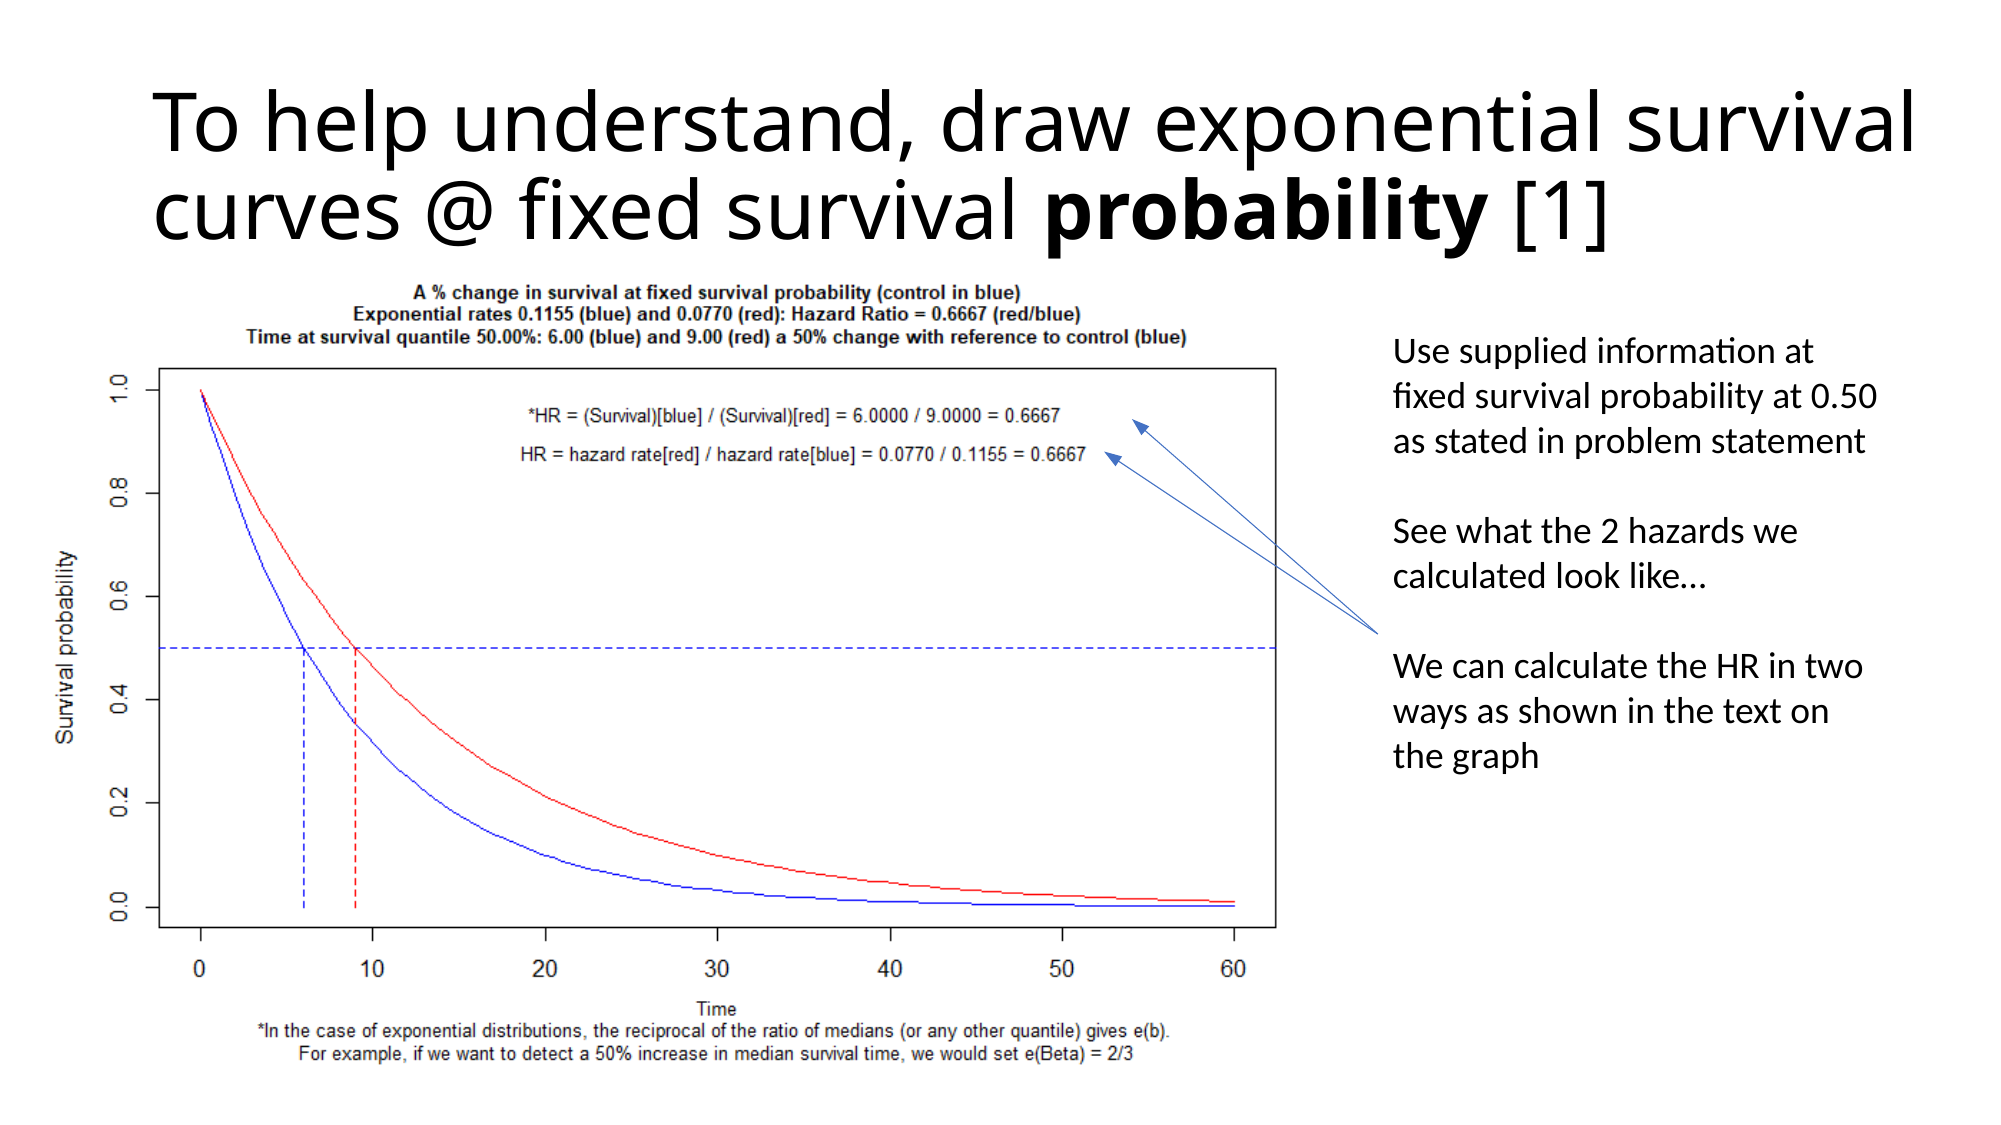

# To help understand, draw exponential survival curves @ fixed survival probability [1]
Use supplied information at fixed survival probability at 0.50 as stated in problem statement
See what the 2 hazards we calculated look like…
We can calculate the HR in two ways as shown in the text on the graph